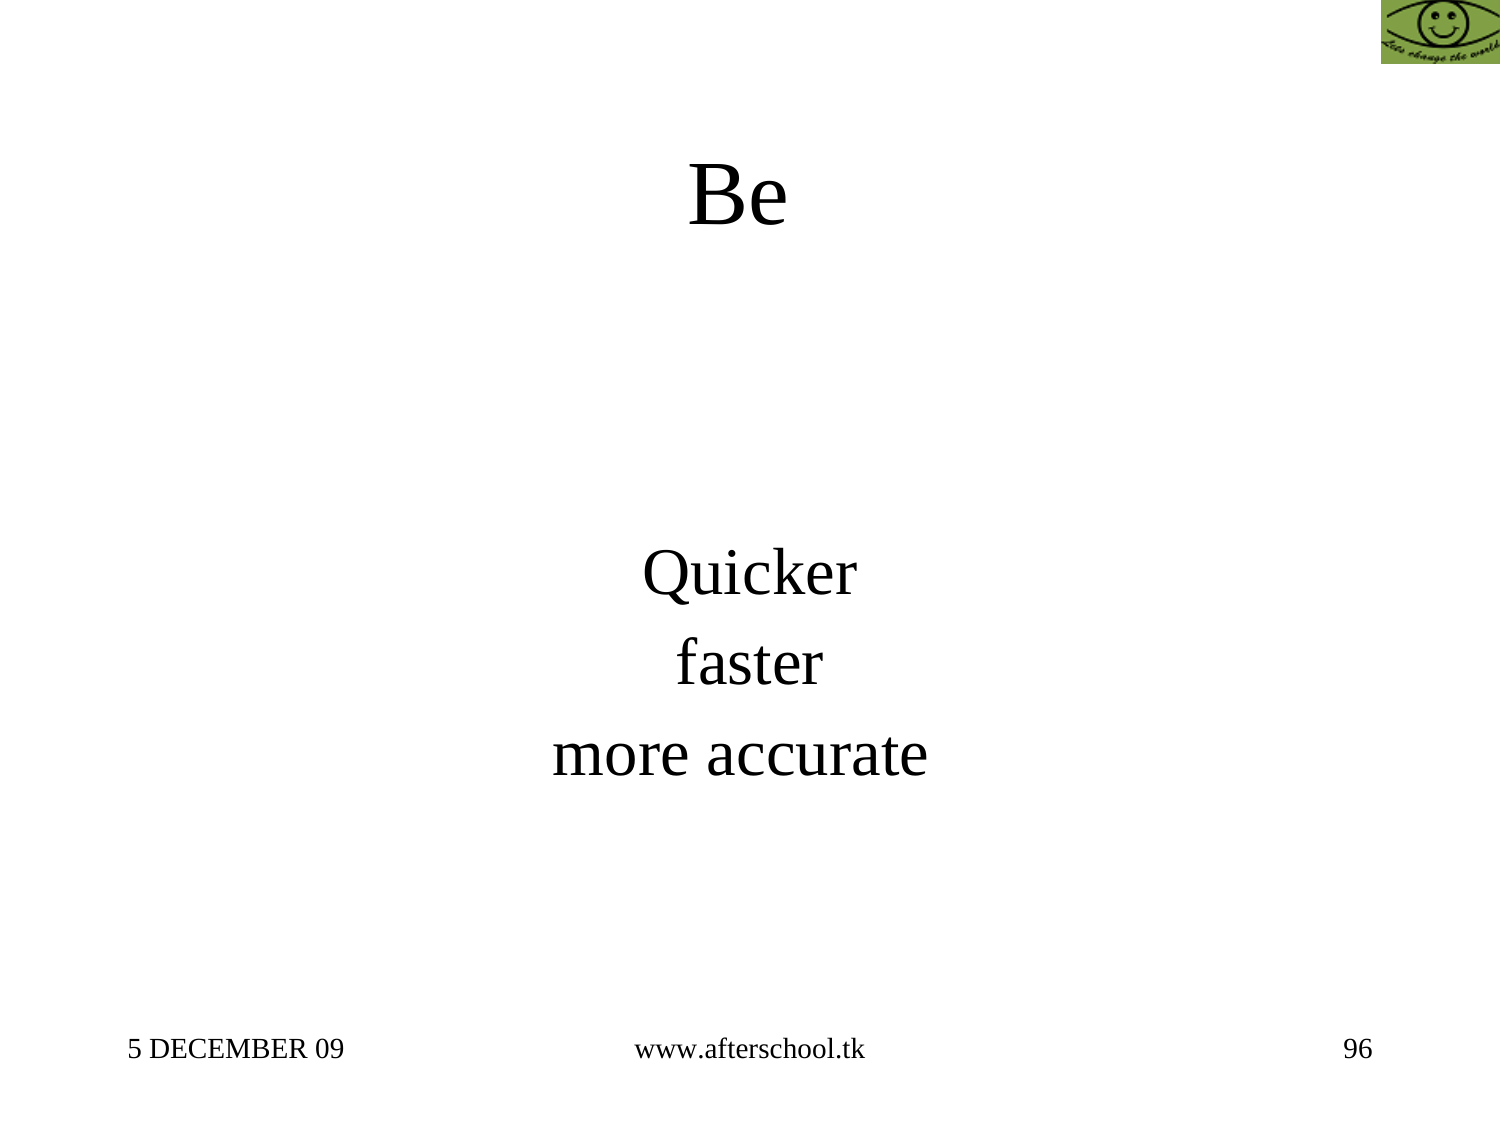

# Be
Quicker
faster
more accurate
MFI Seminar Jain PG College
AFTERSCHOOOL centre for social entrepreneurship
96